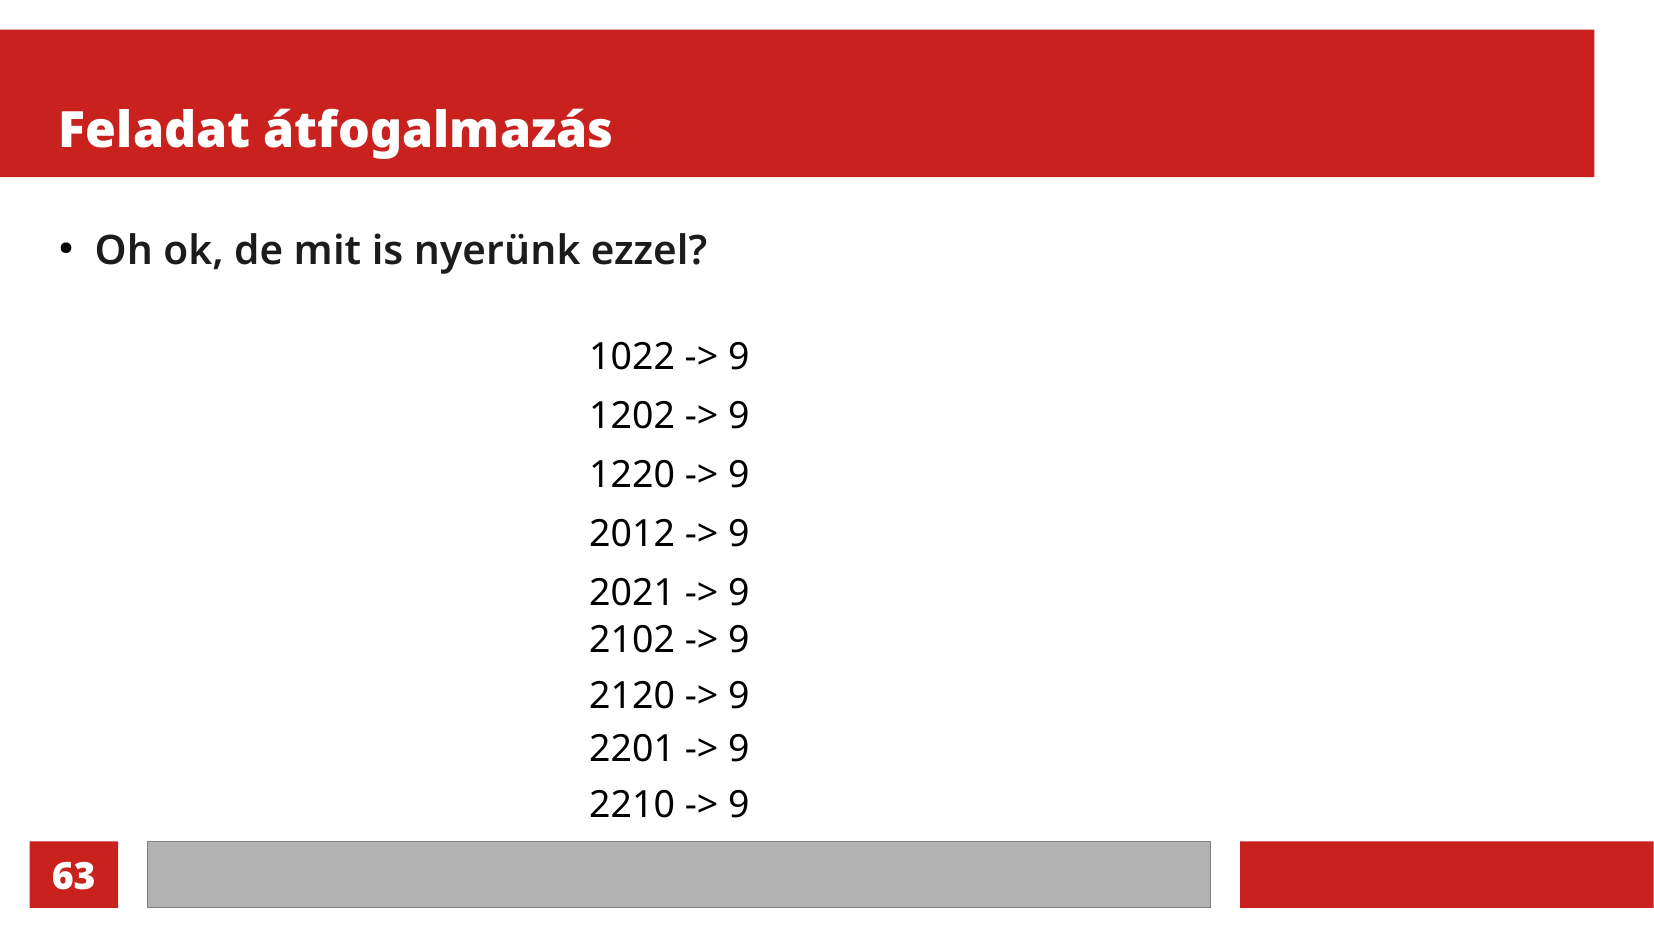

# Feladat átfogalmazás
Oh ok, de mit is nyerünk ezzel?
1022 -> 9
1202 -> 9
1220 -> 9
2012 -> 9
2021 -> 9
2102 -> 9
2120 -> 9
2201 -> 9
2210 -> 9
63